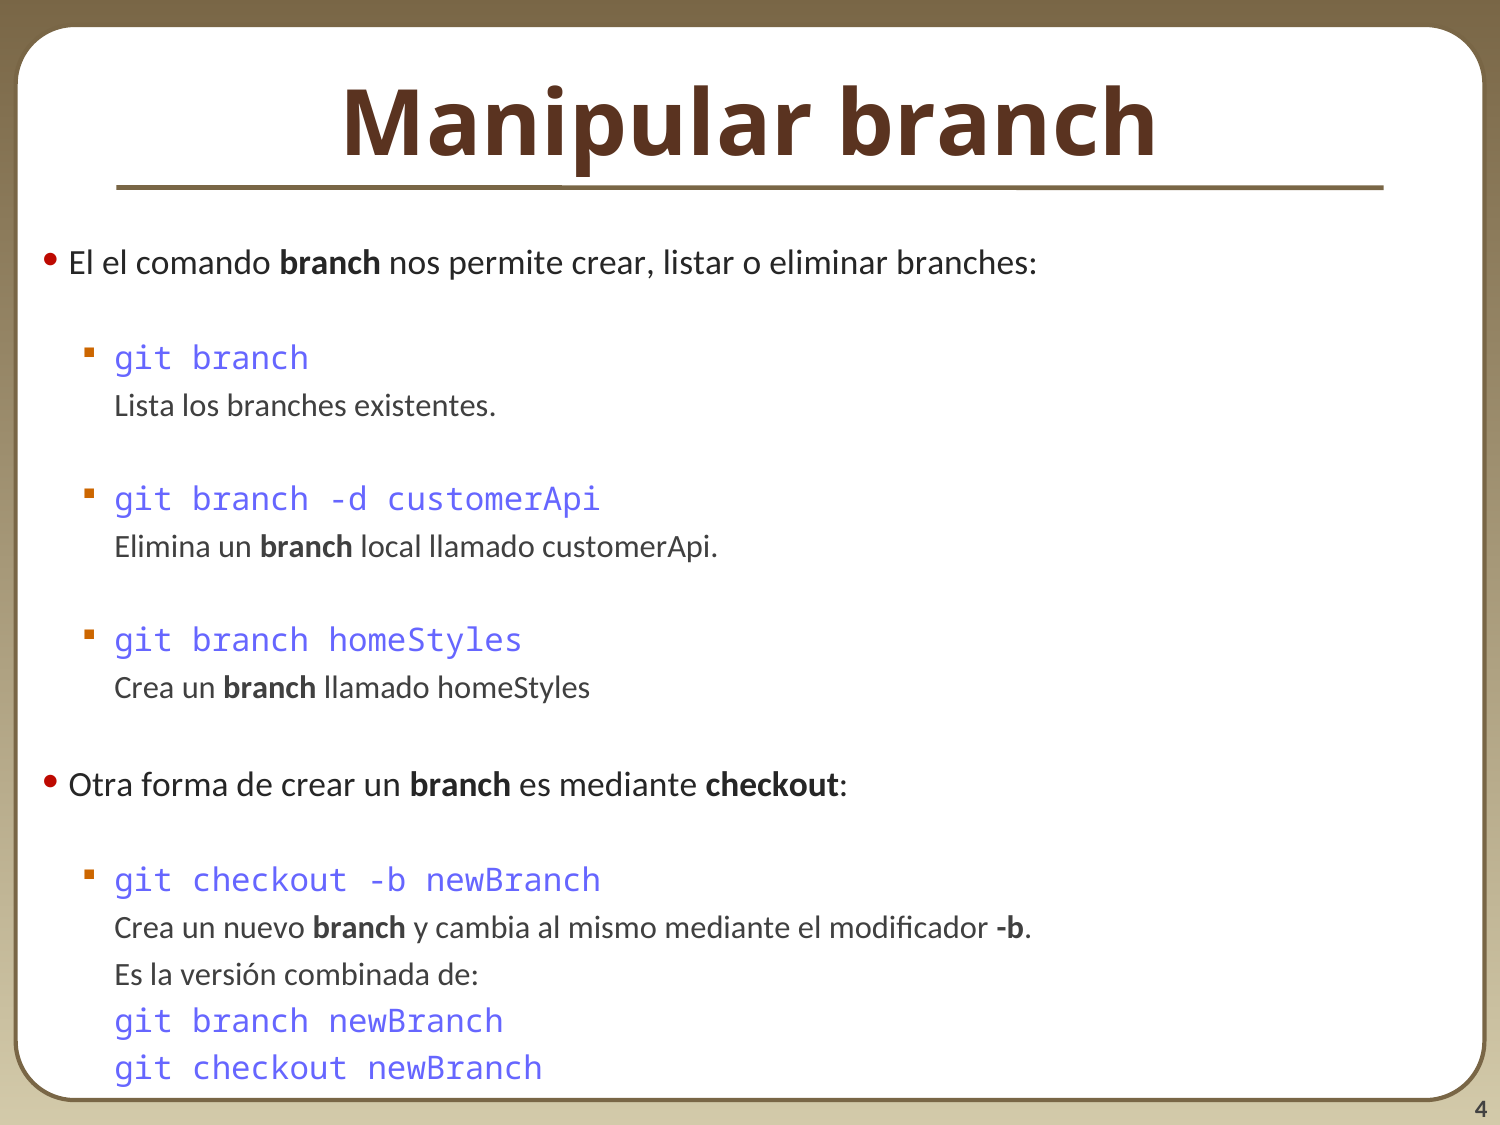

# Manipular branch
El el comando branch nos permite crear, listar o eliminar branches:
git branch
Lista los branches existentes.
git branch -d customerApi
Elimina un branch local llamado customerApi.
git branch homeStyles
Crea un branch llamado homeStyles
Otra forma de crear un branch es mediante checkout:
git checkout -b newBranch
Crea un nuevo branch y cambia al mismo mediante el modificador -b.
Es la versión combinada de:
git branch newBranch
git checkout newBranch